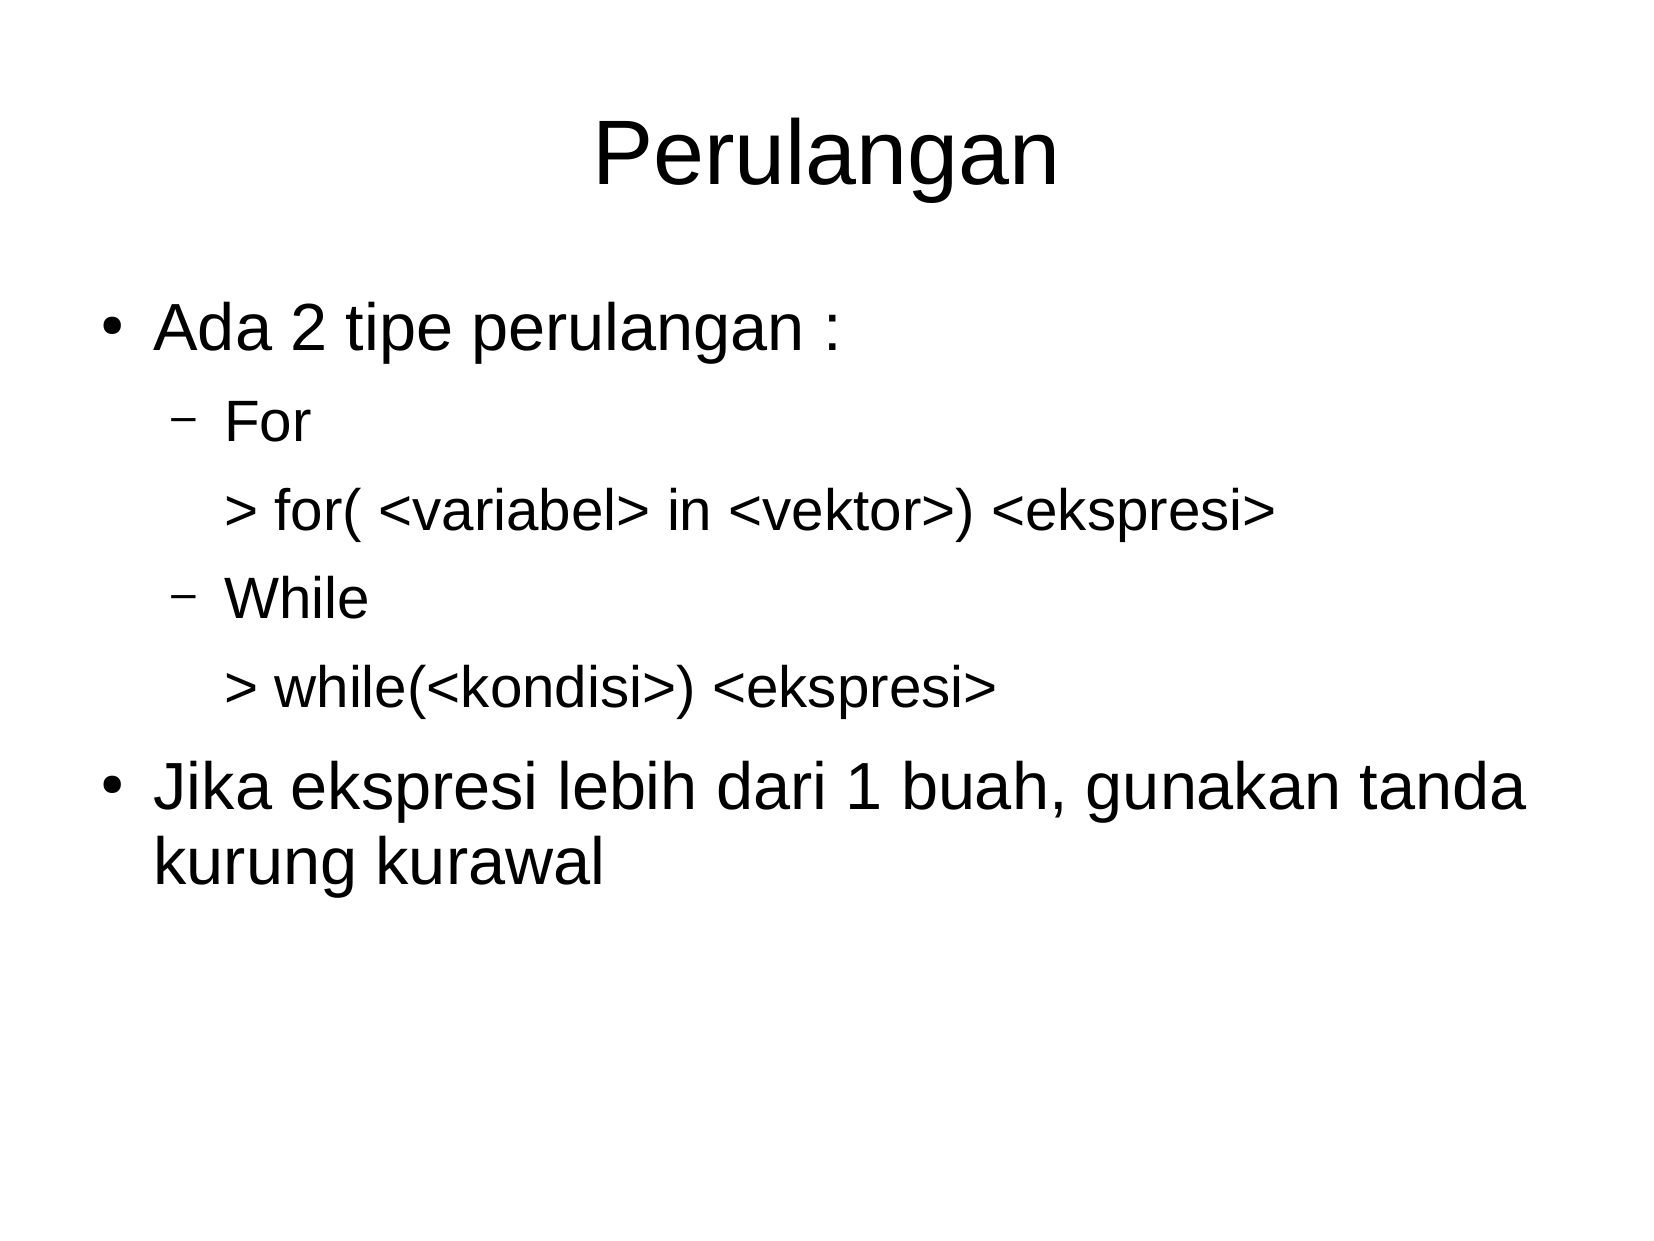

# Perulangan
Ada 2 tipe perulangan :
For
> for( <variabel> in <vektor>) <ekspresi>
While
> while(<kondisi>) <ekspresi>
Jika ekspresi lebih dari 1 buah, gunakan tanda kurung kurawal